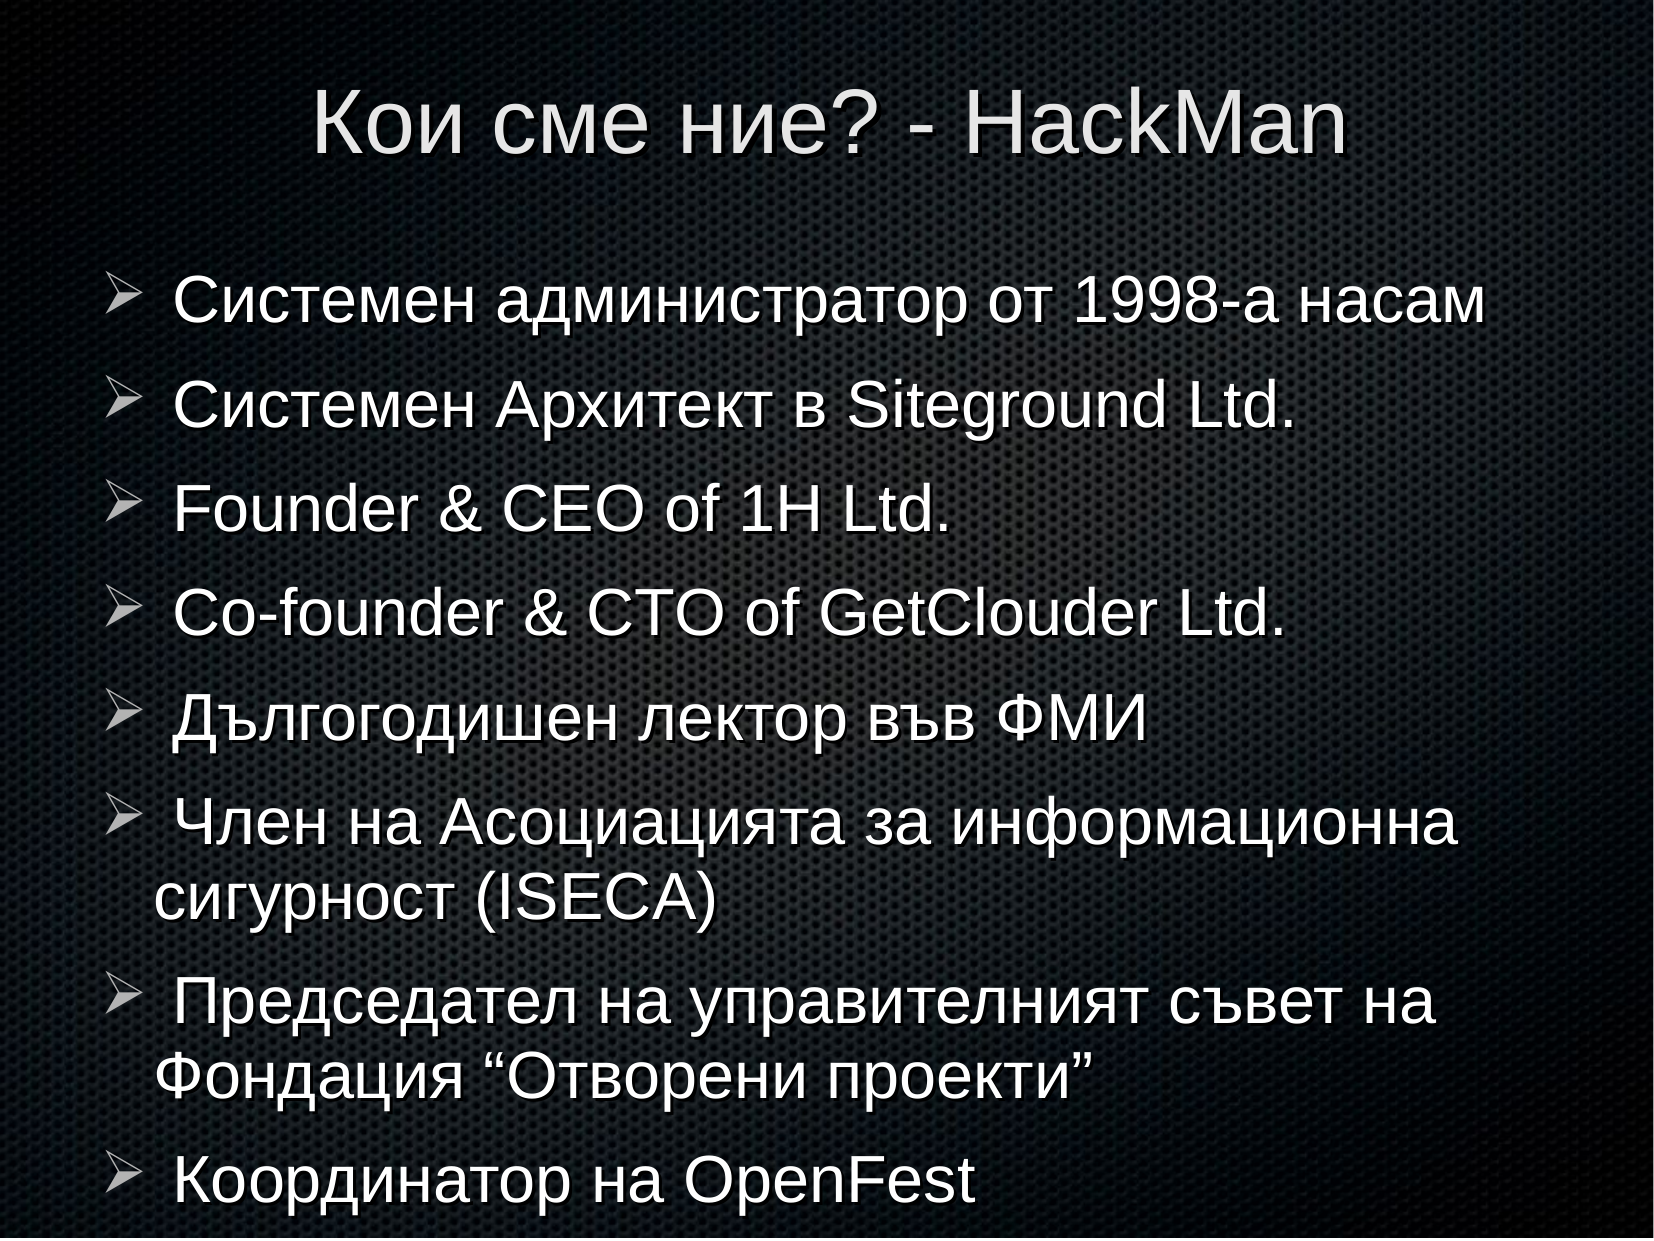

# Кои сме ние? - HackMan
 Системен администратор от 1998-а насам
 Системен Архитект в Siteground Ltd.
 Founder & CEO of 1H Ltd.
 Co-founder & CTO of GetClouder Ltd.
 Дългогодишен лектор във ФМИ
 Член на Асоциацията за информационна сигурност (ISECA)
 Председател на управителният съвет на Фондация “Отворени проекти”
 Координатор на OpenFest